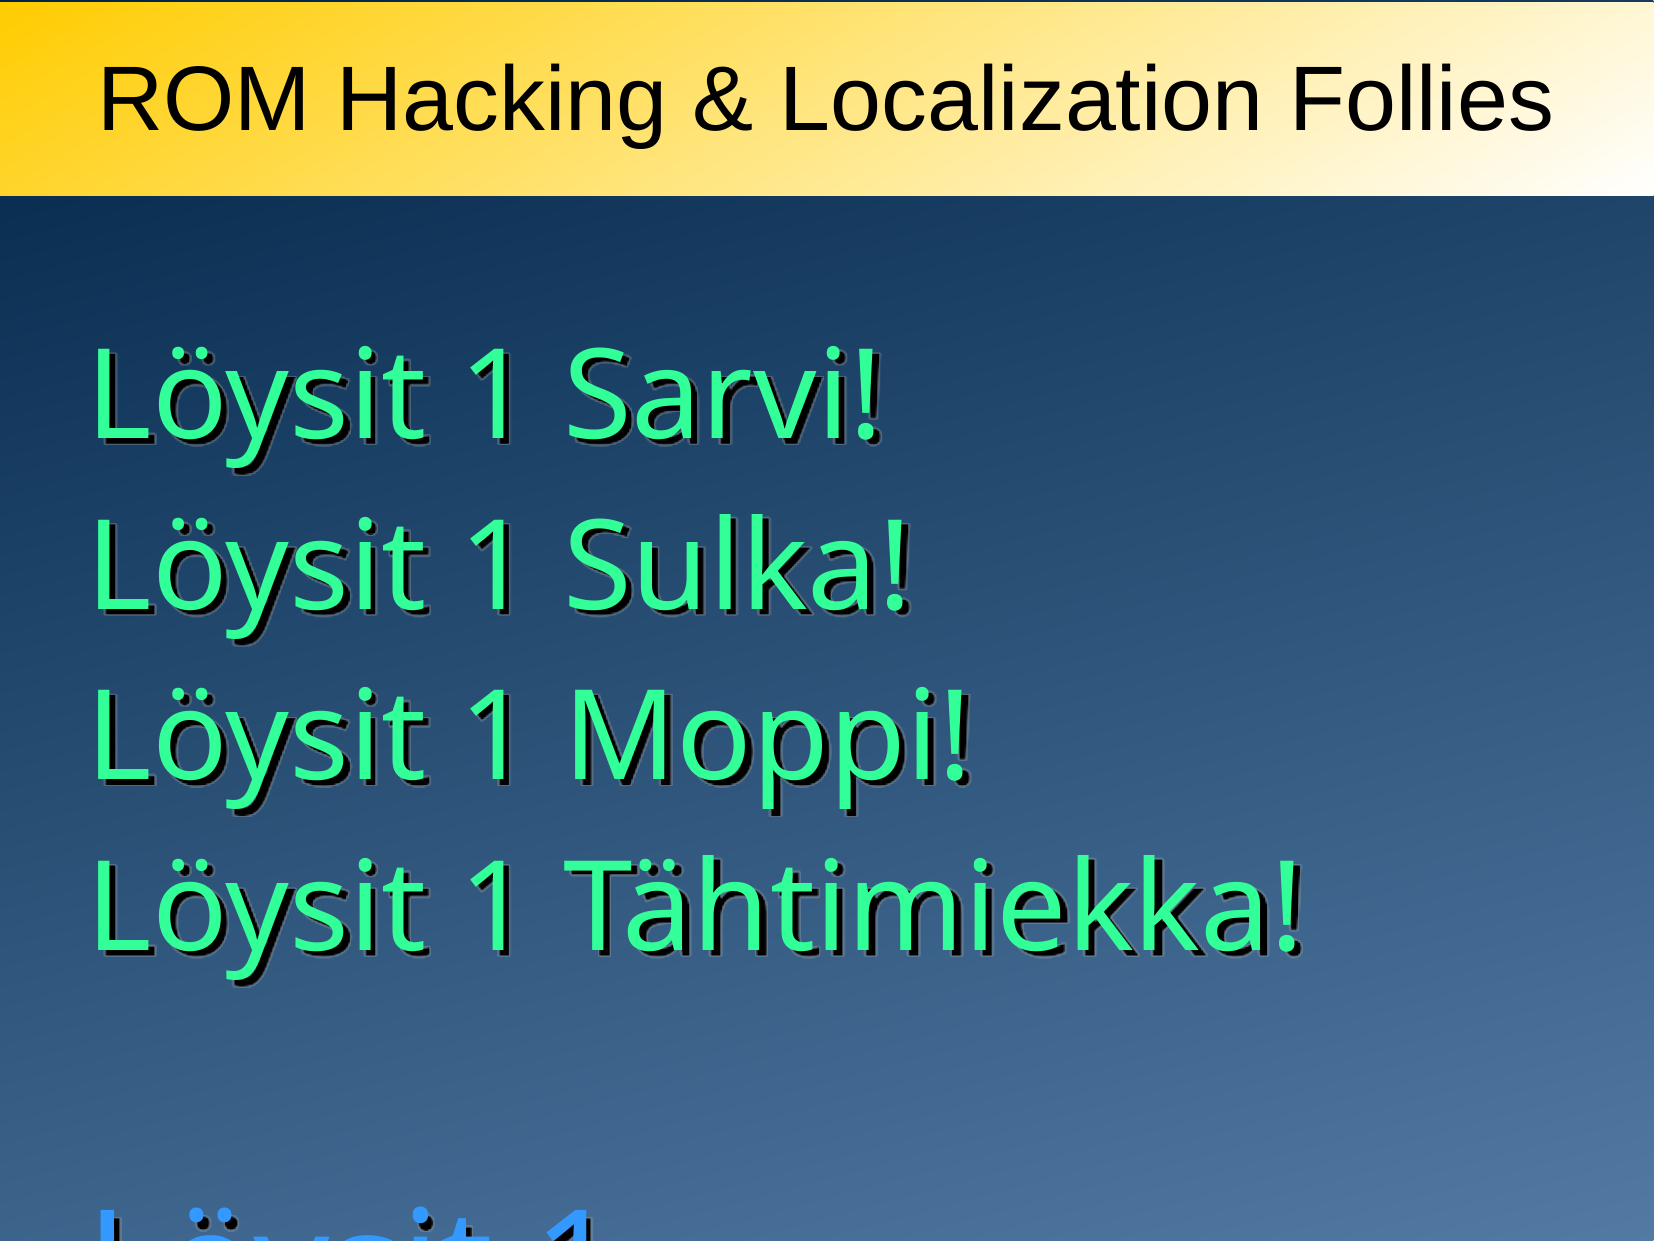

# ROM Hacking & Localization Follies
Löysit 1 Sarvi!
Löysit 1 Sulka!
Löysit 1 Moppi!
Löysit 1 Tähtimiekka!
Löysit 1 >ITEM_NAME<